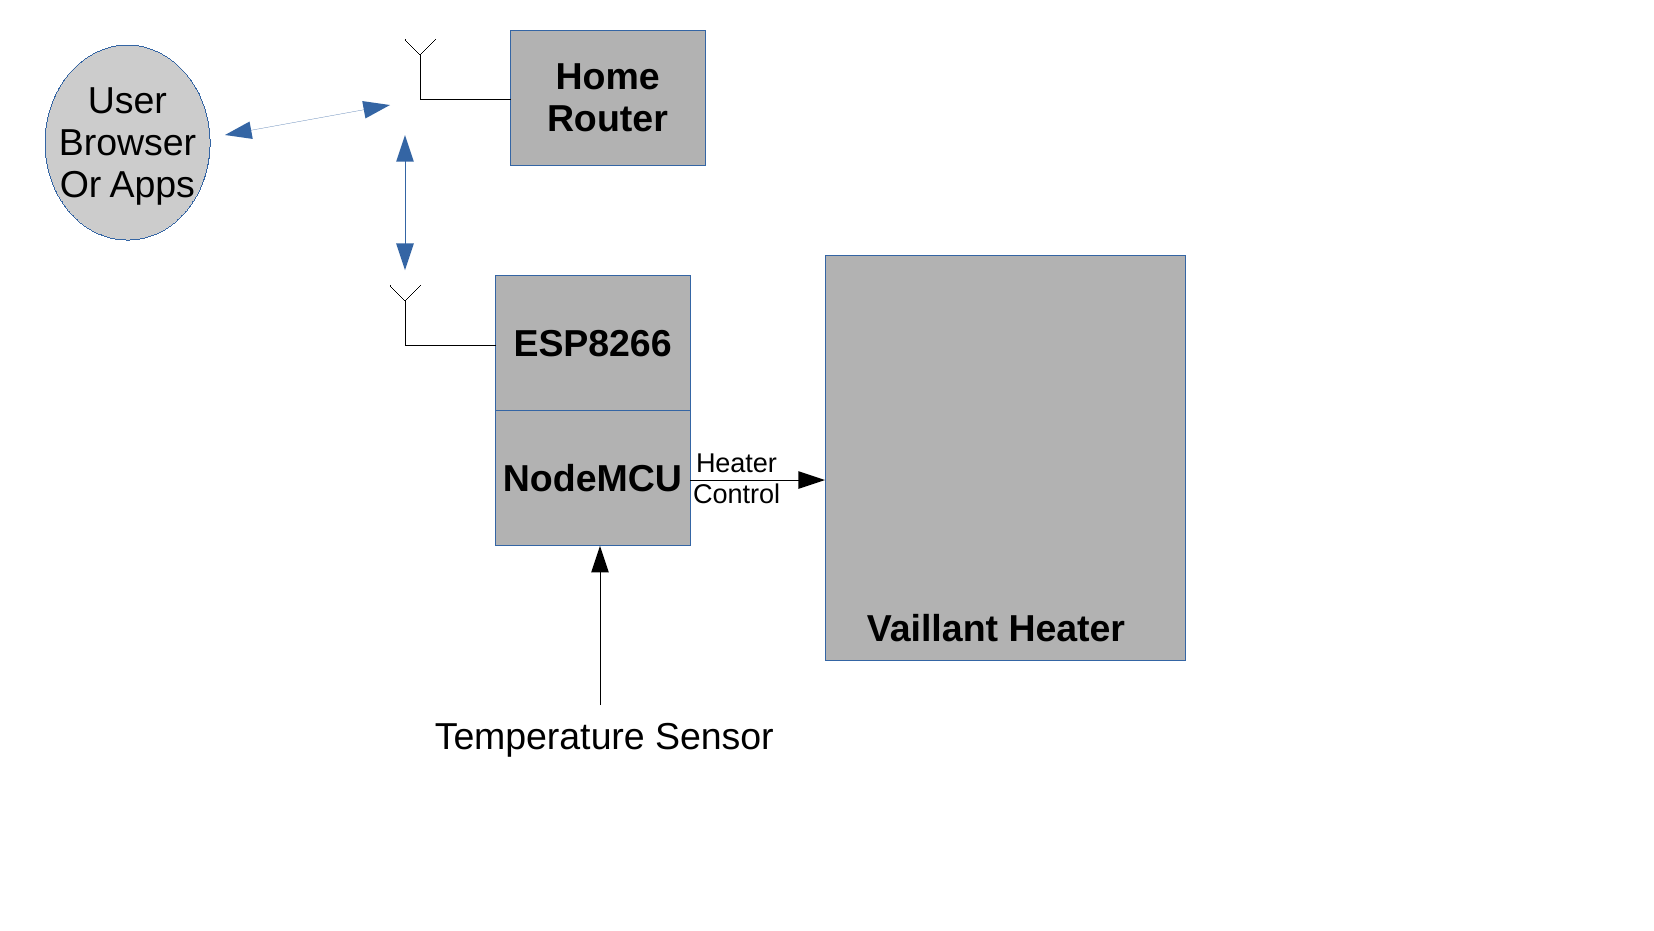

Home
Router
User
Browser
Or Apps
ESP8266
NodeMCU
Heater
Control
Vaillant Heater
Temperature Sensor